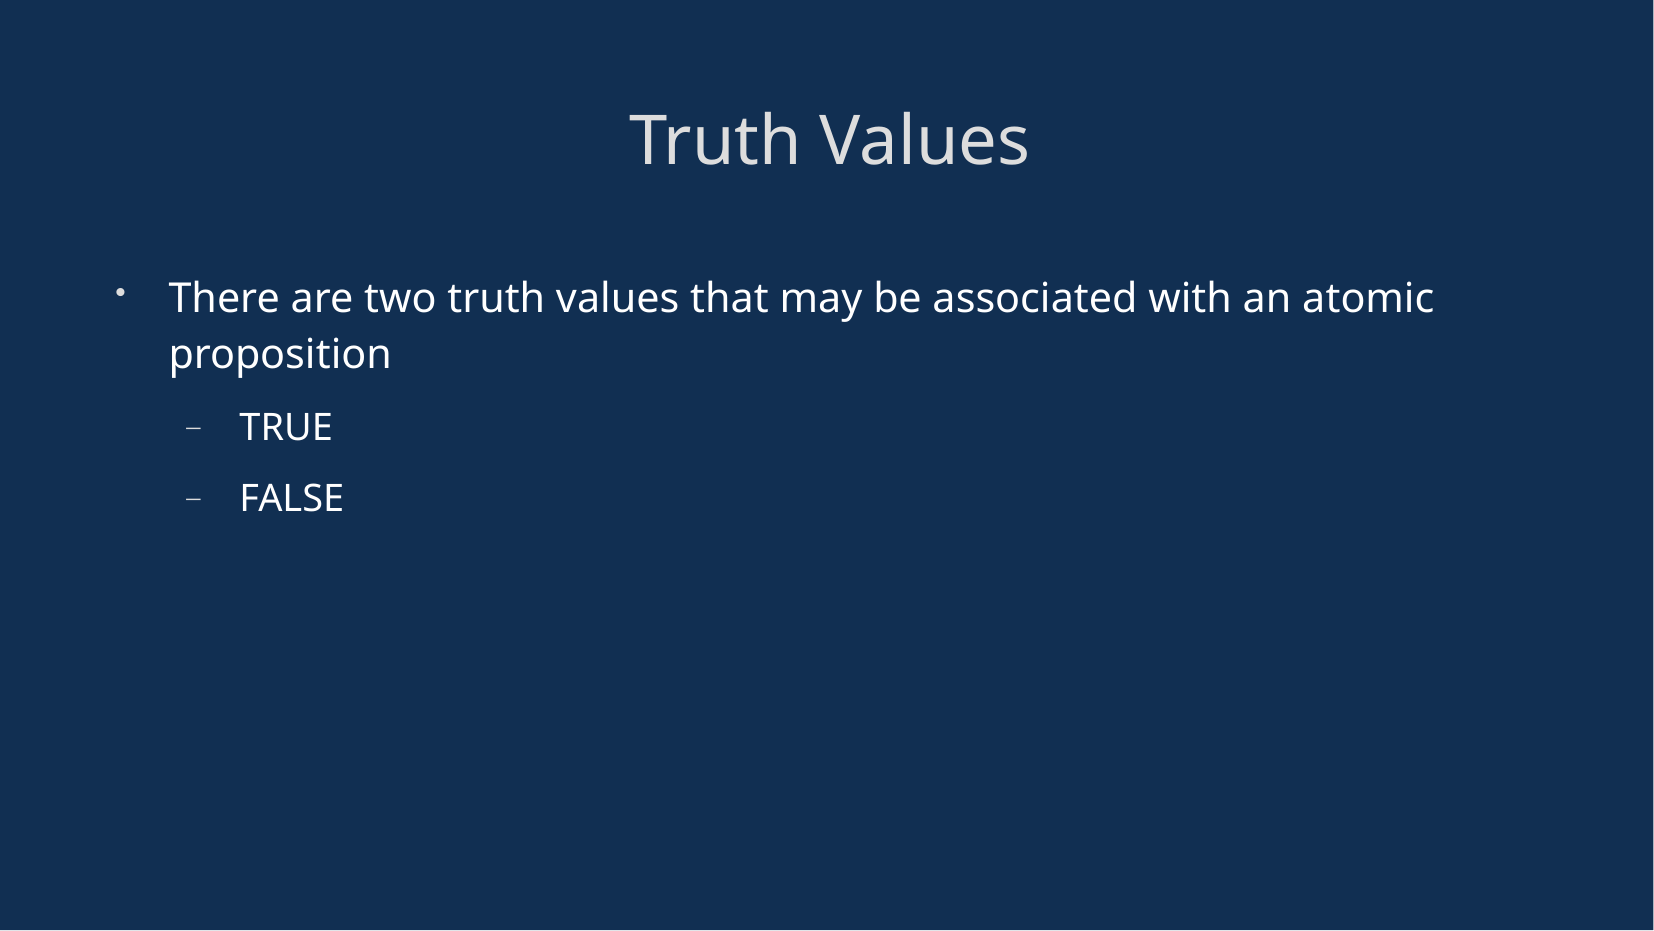

# Truth Values
There are two truth values that may be associated with an atomic proposition
TRUE
FALSE